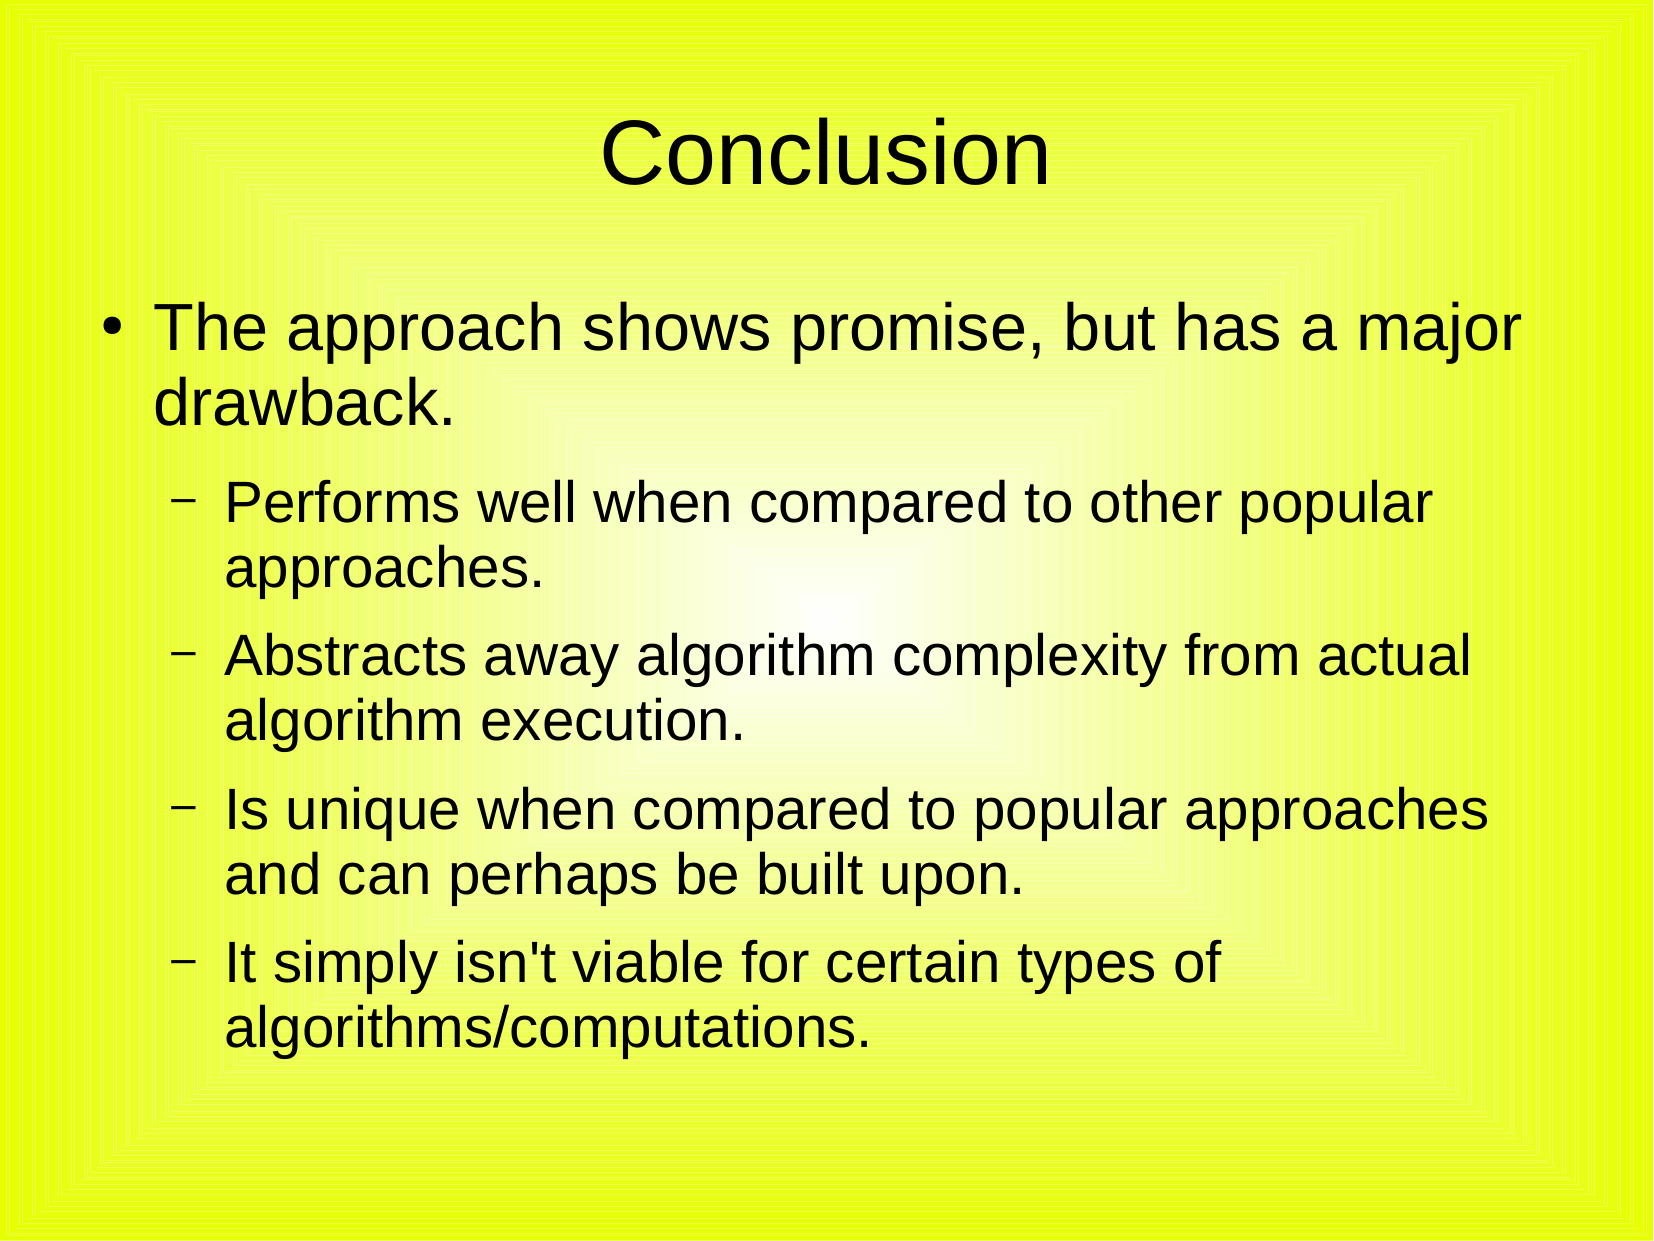

# Conclusion
The approach shows promise, but has a major drawback.
Performs well when compared to other popular approaches.
Abstracts away algorithm complexity from actual algorithm execution.
Is unique when compared to popular approaches and can perhaps be built upon.
It simply isn't viable for certain types of algorithms/computations.